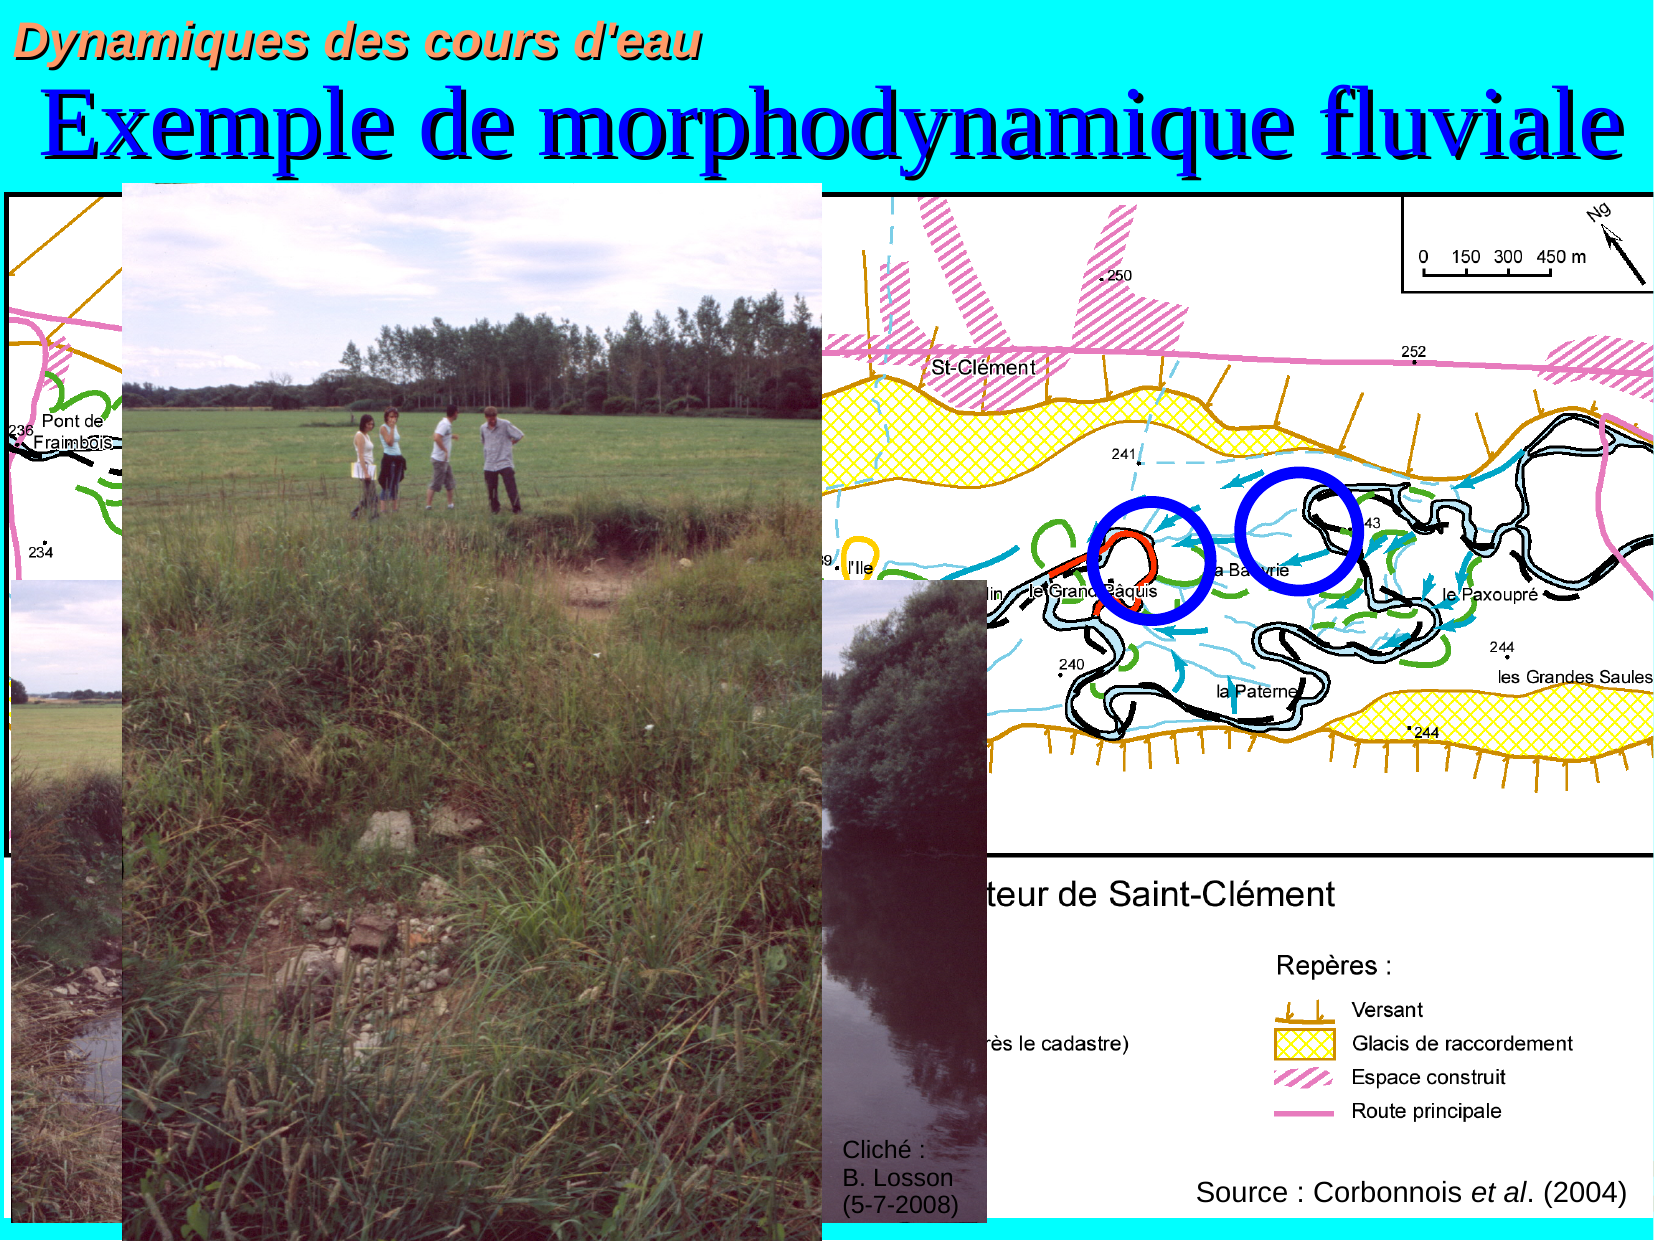

# Dynamiques des cours d'eau
Exemple de morphodynamique fluviale
Cliché :
B. Losson
(5-7-2008)
Source : Corbonnois et al. (2004)